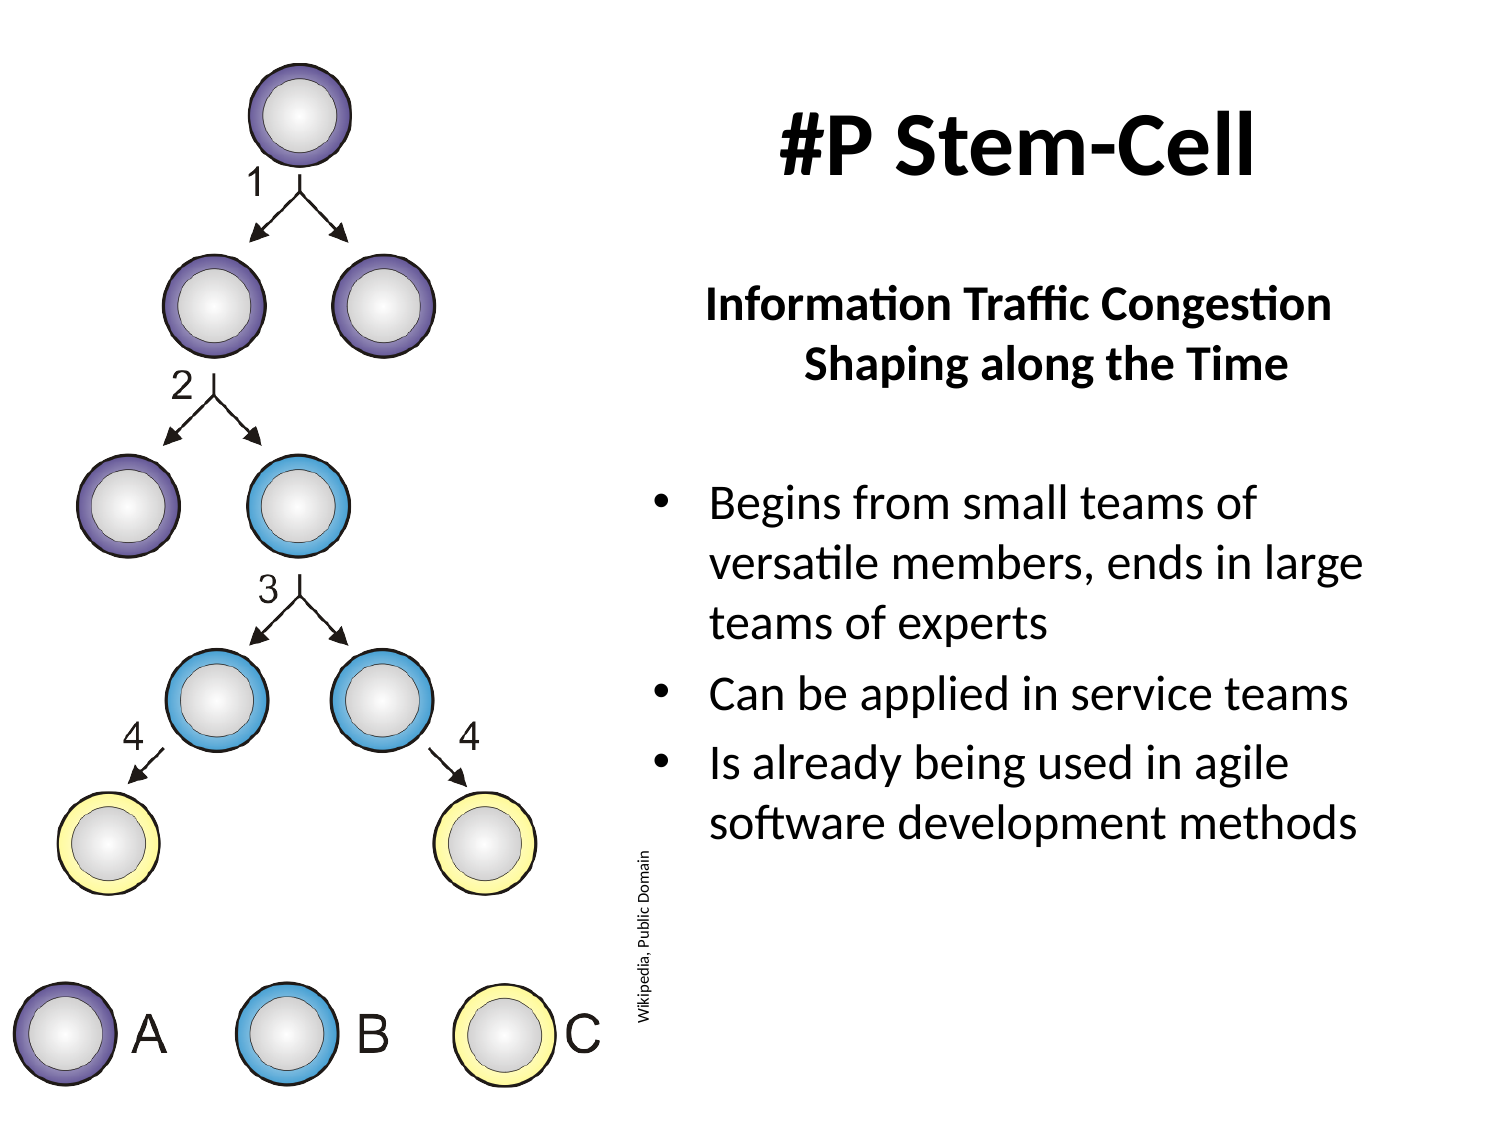

# #P Stem-Cell
Information Traffic Congestion Shaping along the Time
Begins from small teams of versatile members, ends in large teams of experts
Can be applied in service teams
Is already being used in agile software development methods
Wikipedia, Public Domain